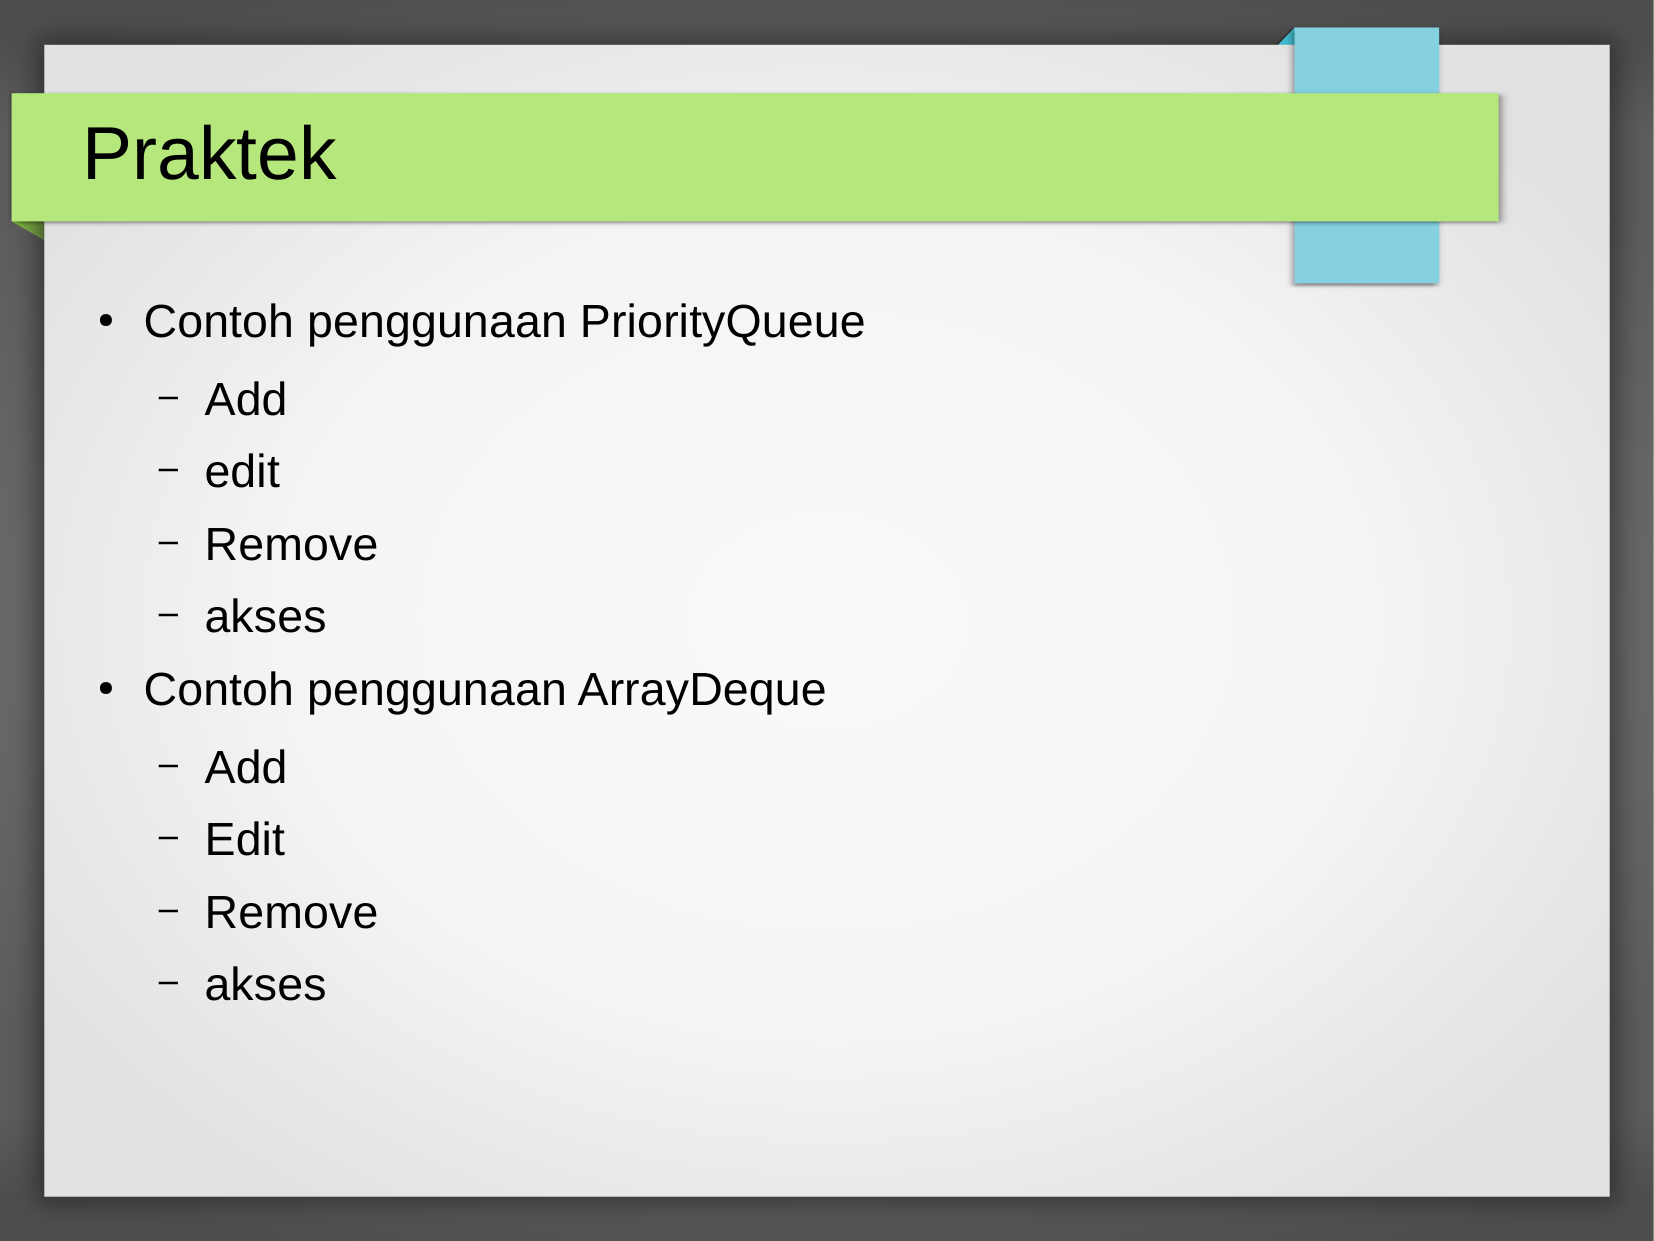

# Praktek
Contoh penggunaan PriorityQueue
Add
edit
Remove
akses
Contoh penggunaan ArrayDeque
Add
Edit
Remove
akses